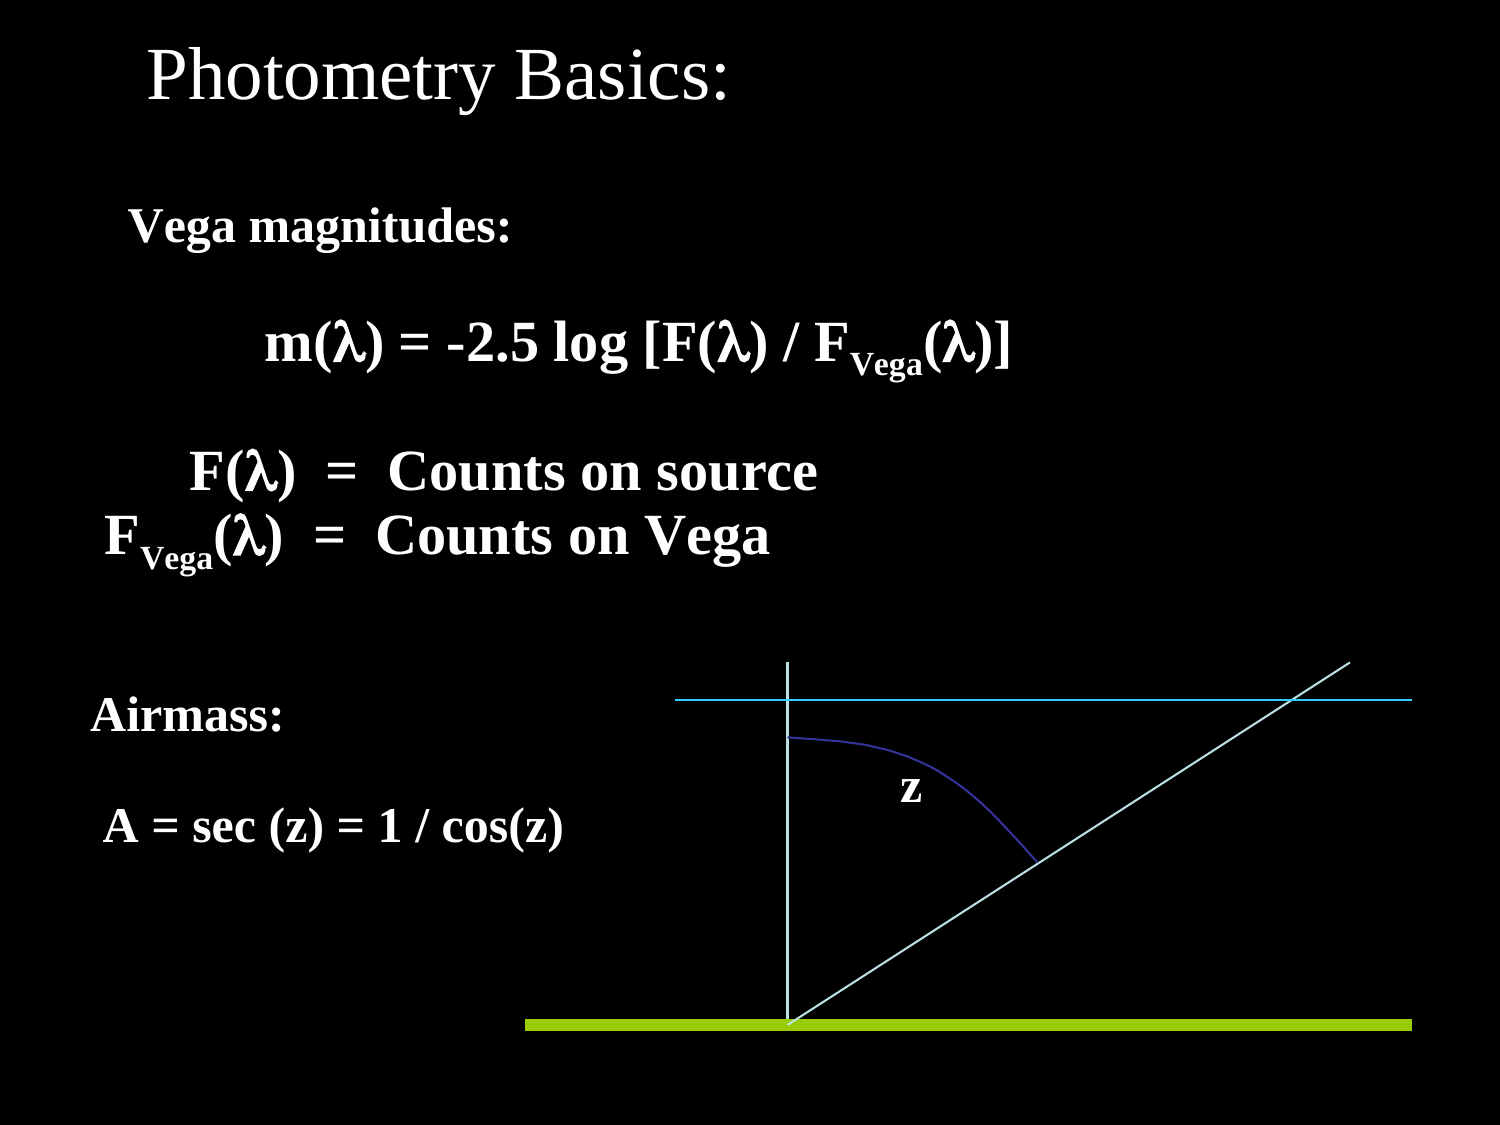

Photometry Basics:
 Vega magnitudes:
 m() = -2.5 log [F() / FVega()]
 F() = Counts on source
 FVega() = Counts on Vega
Airmass:
 A = sec (z) = 1 / cos(z)
z